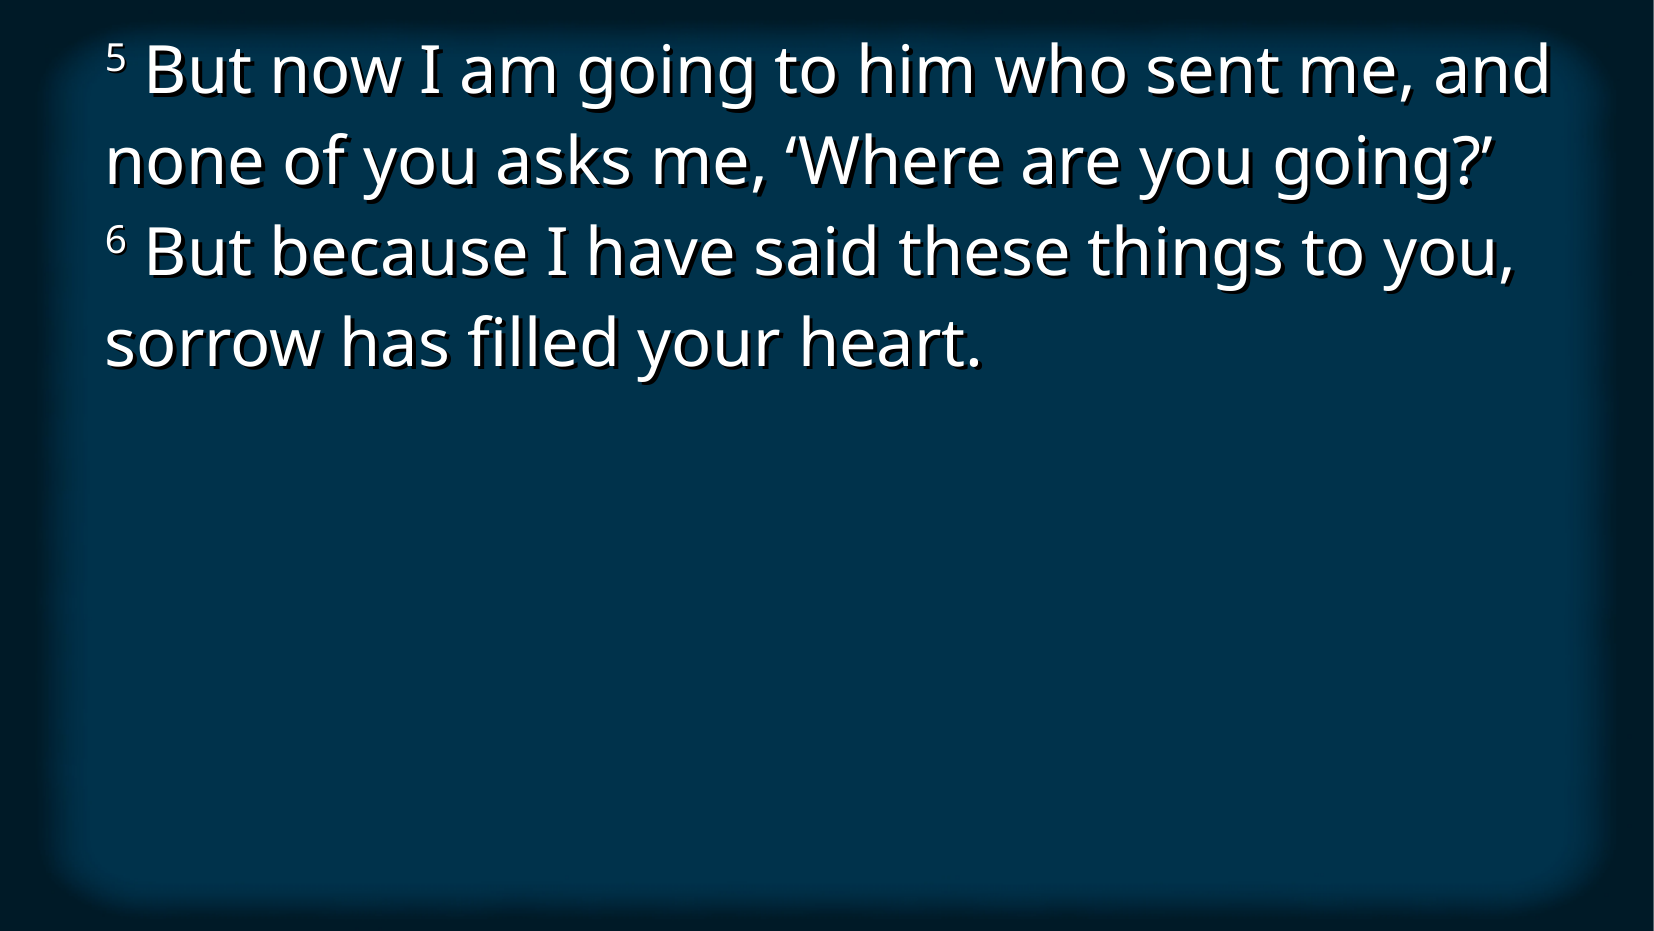

5 But now I am going to him who sent me, and none of you asks me, ‘Where are you going?’
6 But because I have said these things to you, sorrow has filled your heart.